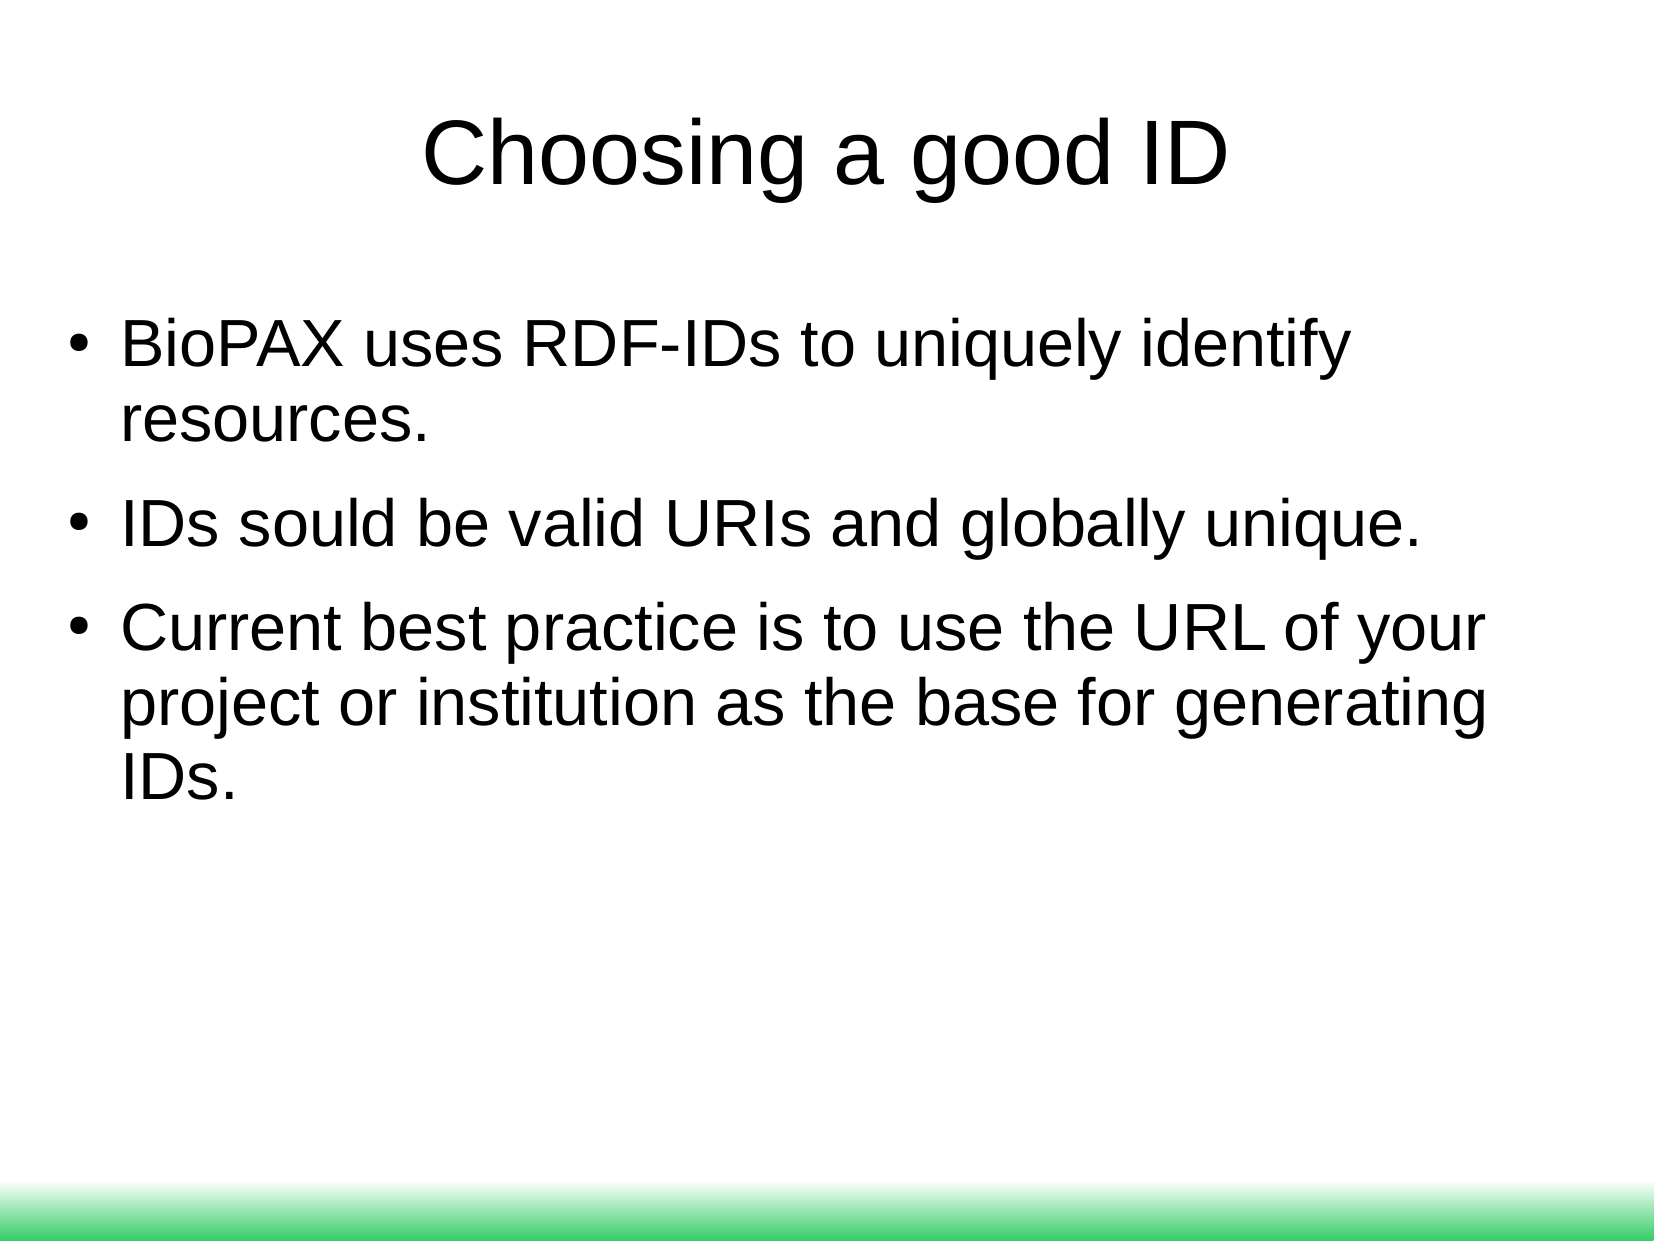

# Choosing a good ID
BioPAX uses RDF-IDs to uniquely identify resources.
IDs sould be valid URIs and globally unique.
Current best practice is to use the URL of your project or institution as the base for generating IDs.